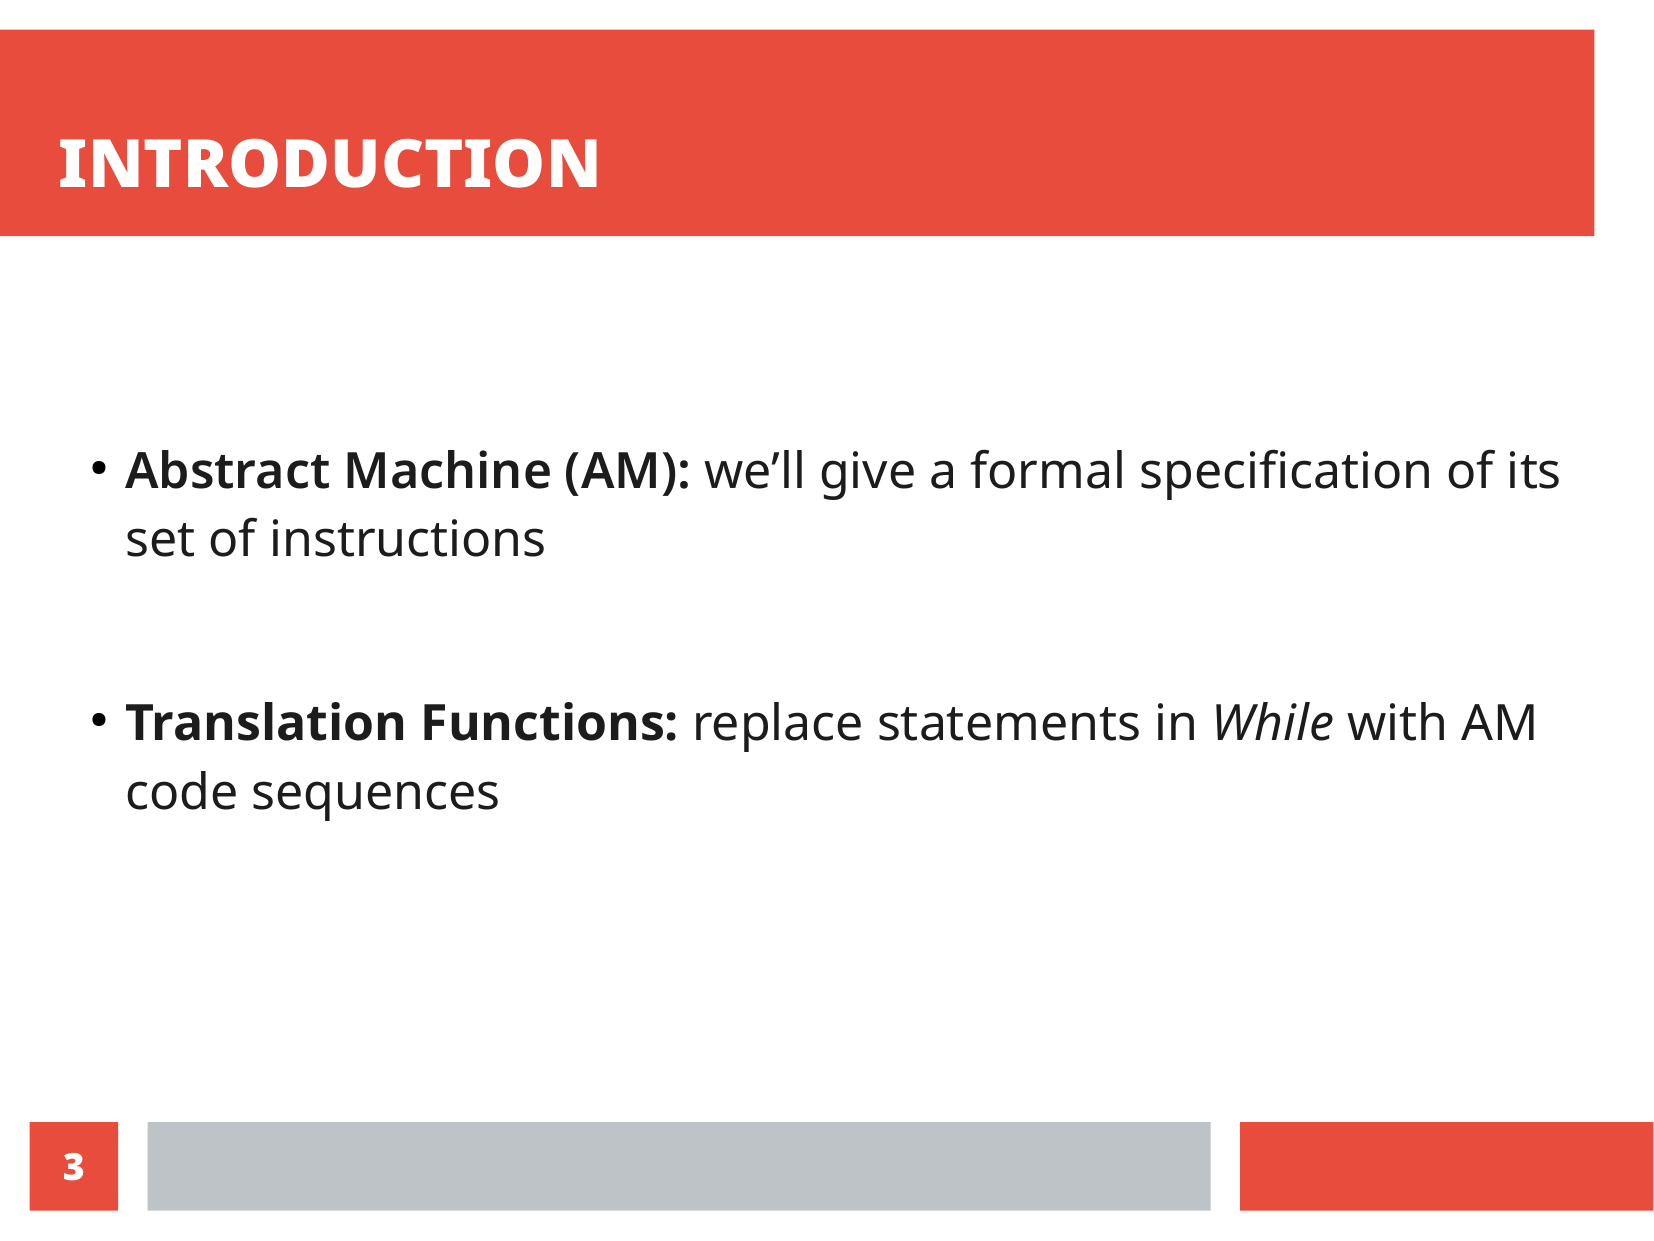

# INTRODUCTION
Abstract Machine (AM): we’ll give a formal specification of its set of instructions
Translation Functions: replace statements in While with AM code sequences
3